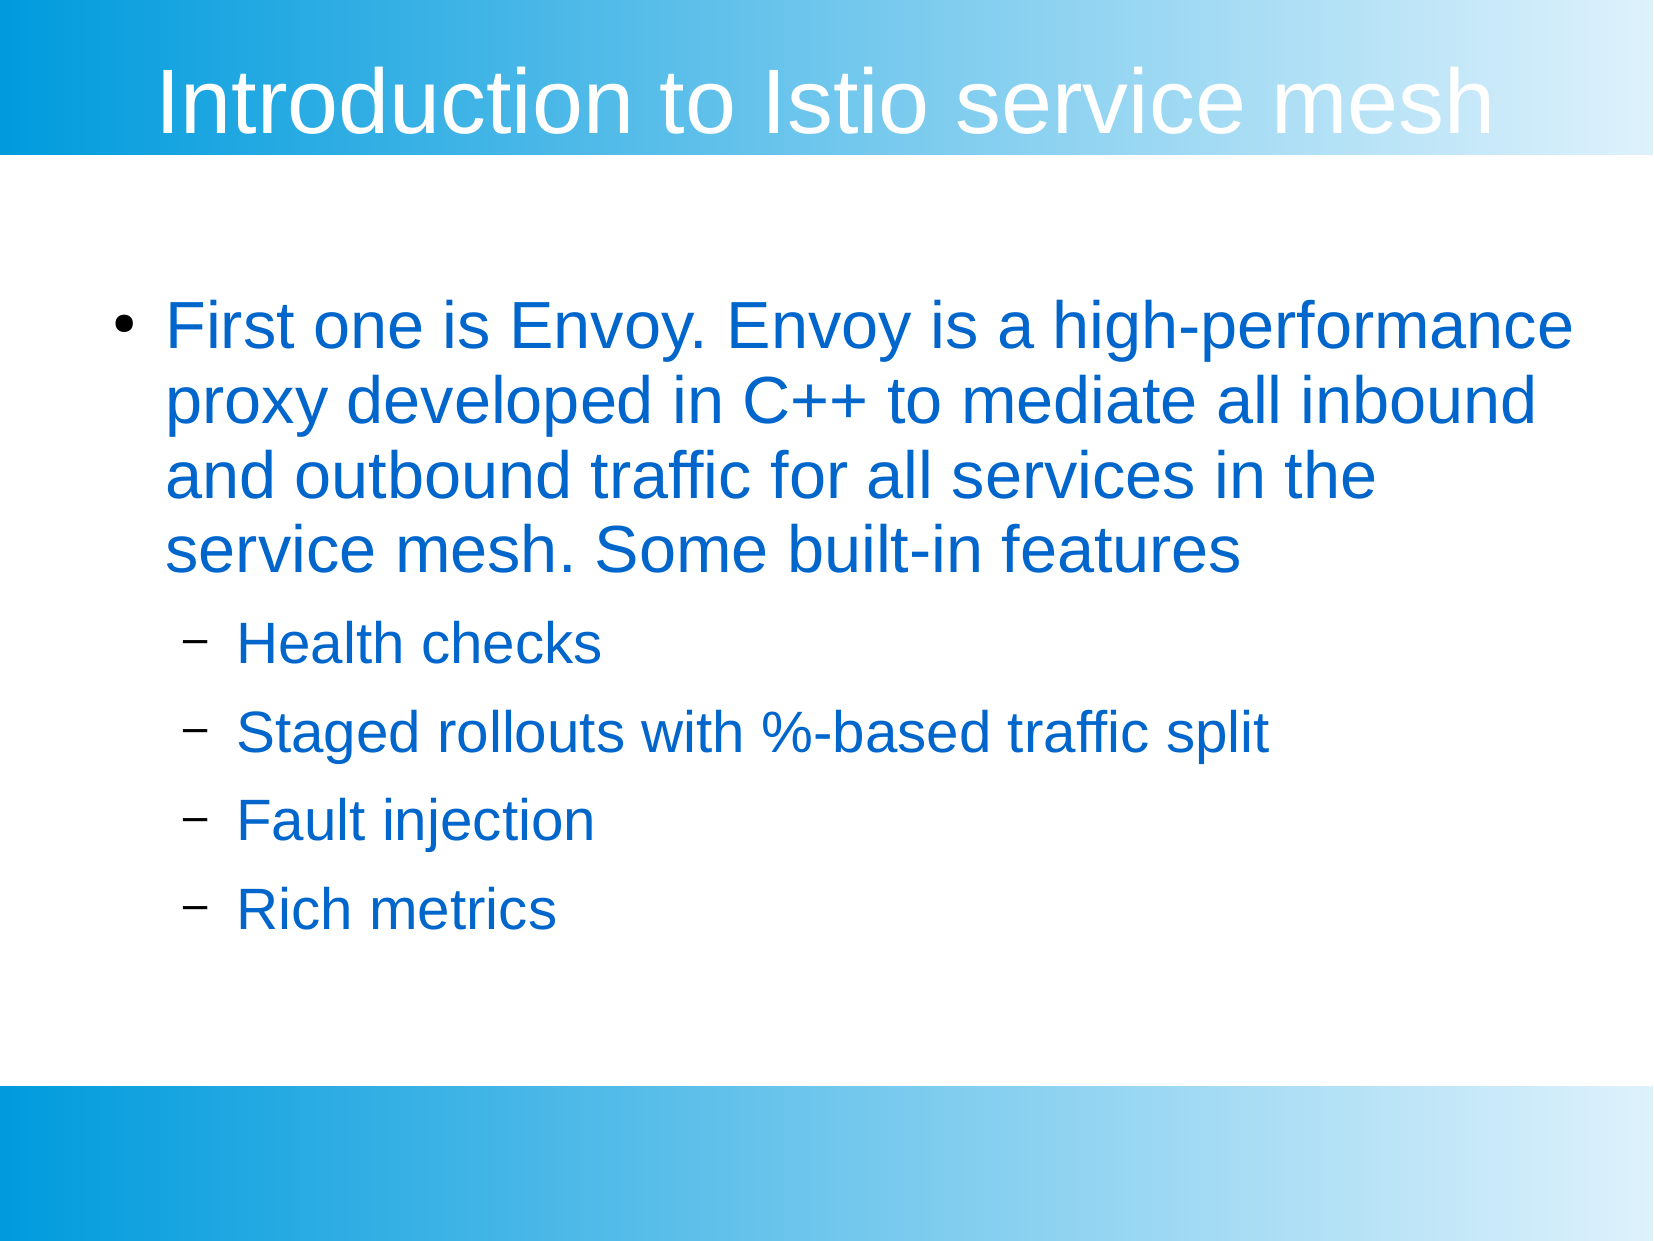

# Introduction to Istio service mesh
First one is Envoy. Envoy is a high-performance proxy developed in C++ to mediate all inbound and outbound traffic for all services in the service mesh. Some built-in features
Health checks
Staged rollouts with %-based traffic split
Fault injection
Rich metrics